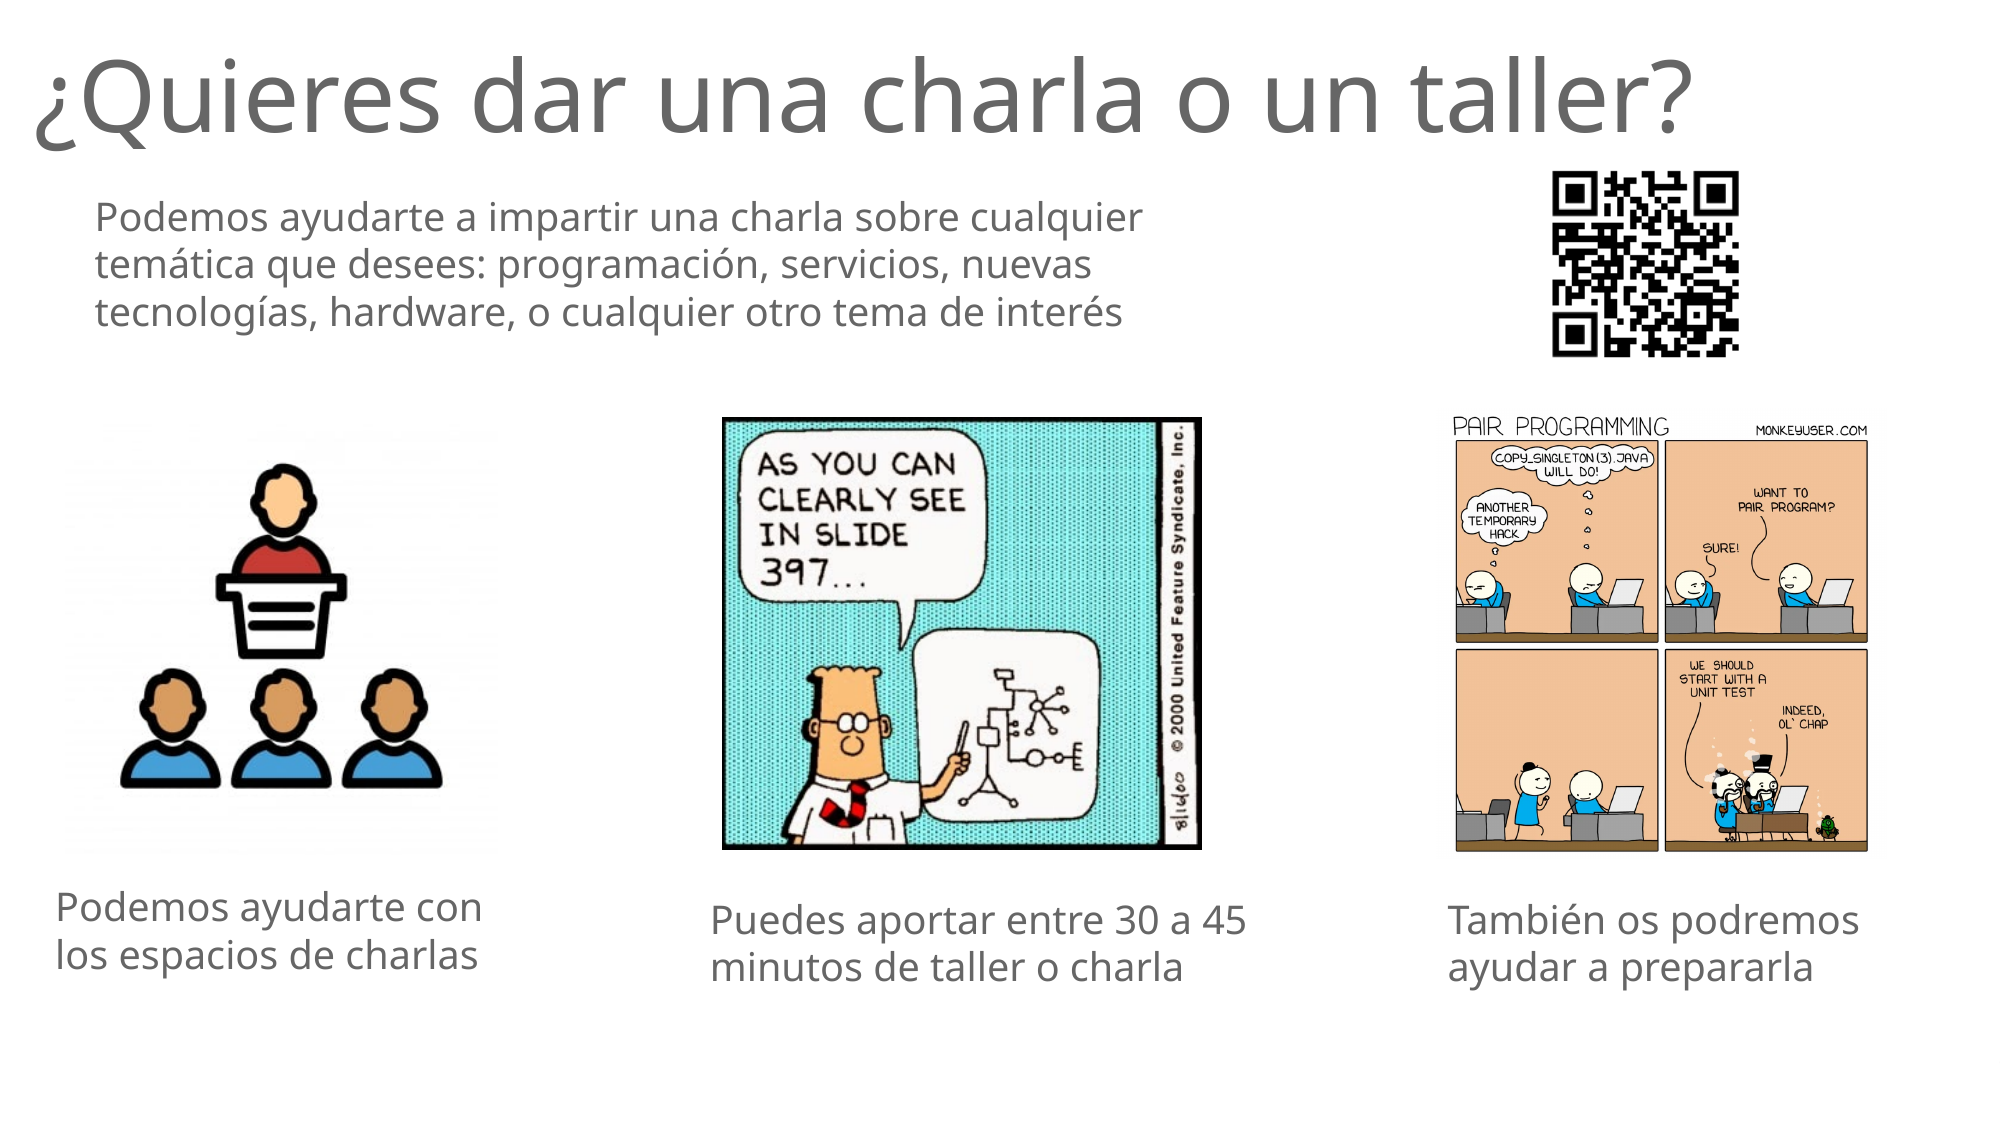

# ¿Quieres dar una charla o un taller?
Podemos ayudarte a impartir una charla sobre cualquier temática que desees: programación, servicios, nuevas tecnologías, hardware, o cualquier otro tema de interés
Podemos ayudarte con los espacios de charlas
Puedes aportar entre 30 a 45 minutos de taller o charla
También os podremos ayudar a prepararla